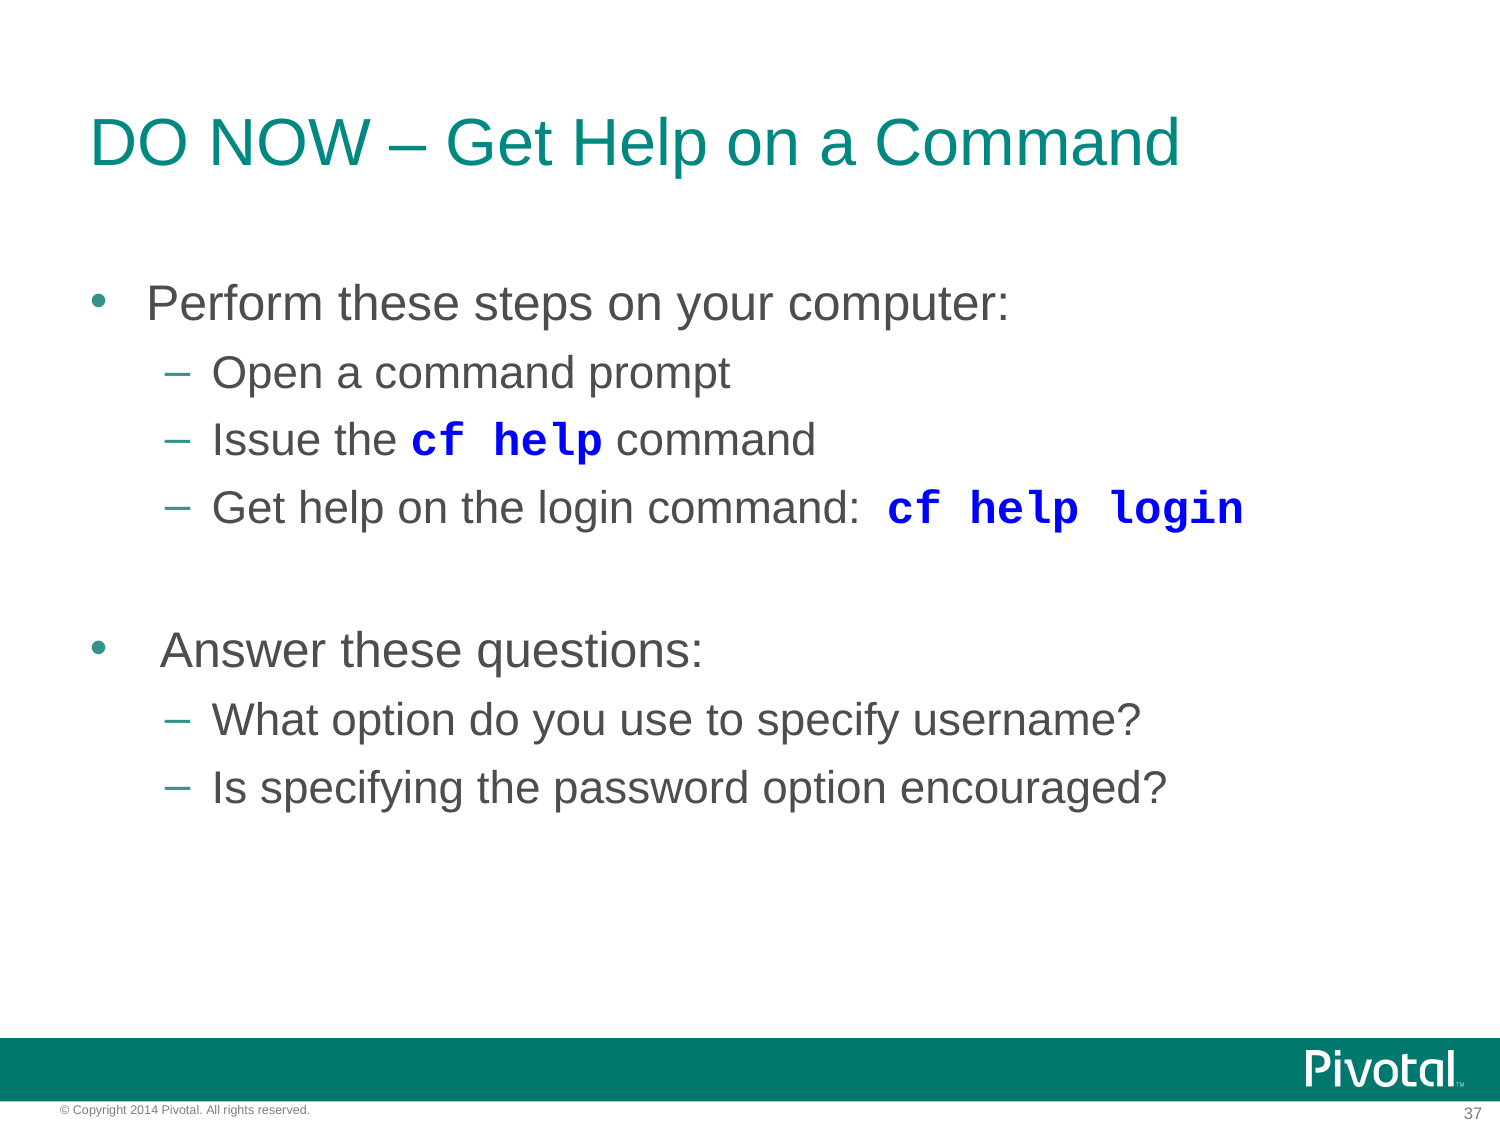

# DO NOW – Get Help on a Command
Perform these steps on your computer:
Open a command prompt
Issue the cf help command
Get help on the login command: cf help login
 Answer these questions:
What option do you use to specify username?
Is specifying the password option encouraged?